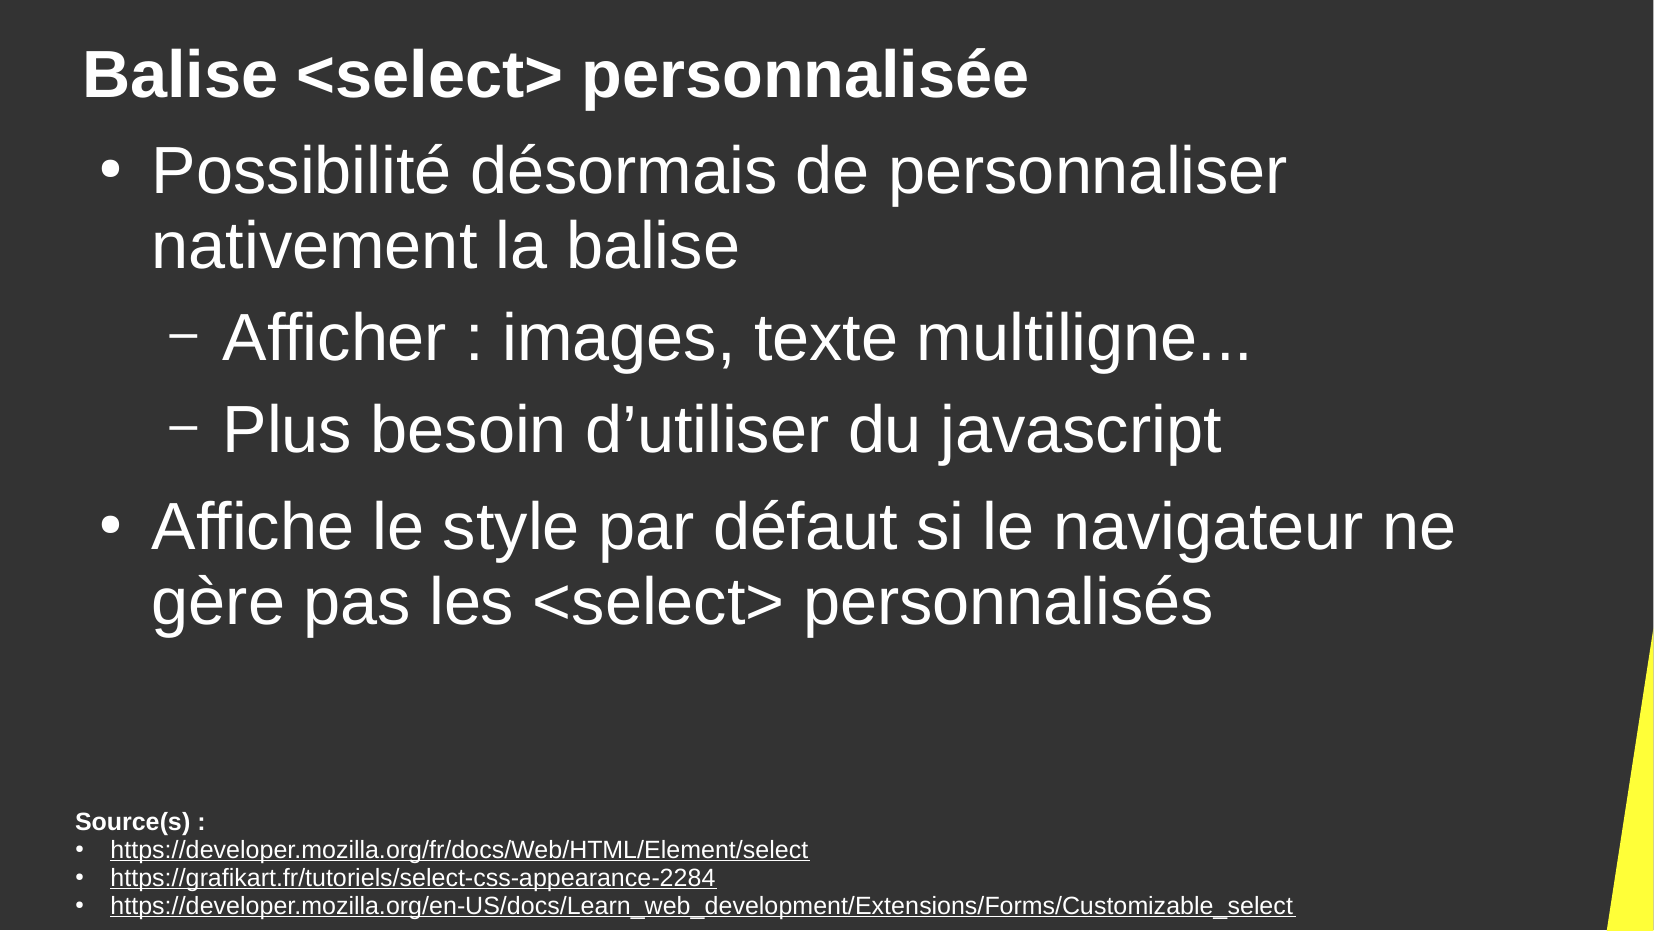

# Balise <select> personnalisée
Possibilité désormais de personnaliser nativement la balise
Afficher : images, texte multiligne...
Plus besoin d’utiliser du javascript
Affiche le style par défaut si le navigateur ne gère pas les <select> personnalisés
Source(s) :
https://developer.mozilla.org/fr/docs/Web/HTML/Element/select
https://grafikart.fr/tutoriels/select-css-appearance-2284
https://developer.mozilla.org/en-US/docs/Learn_web_development/Extensions/Forms/Customizable_select